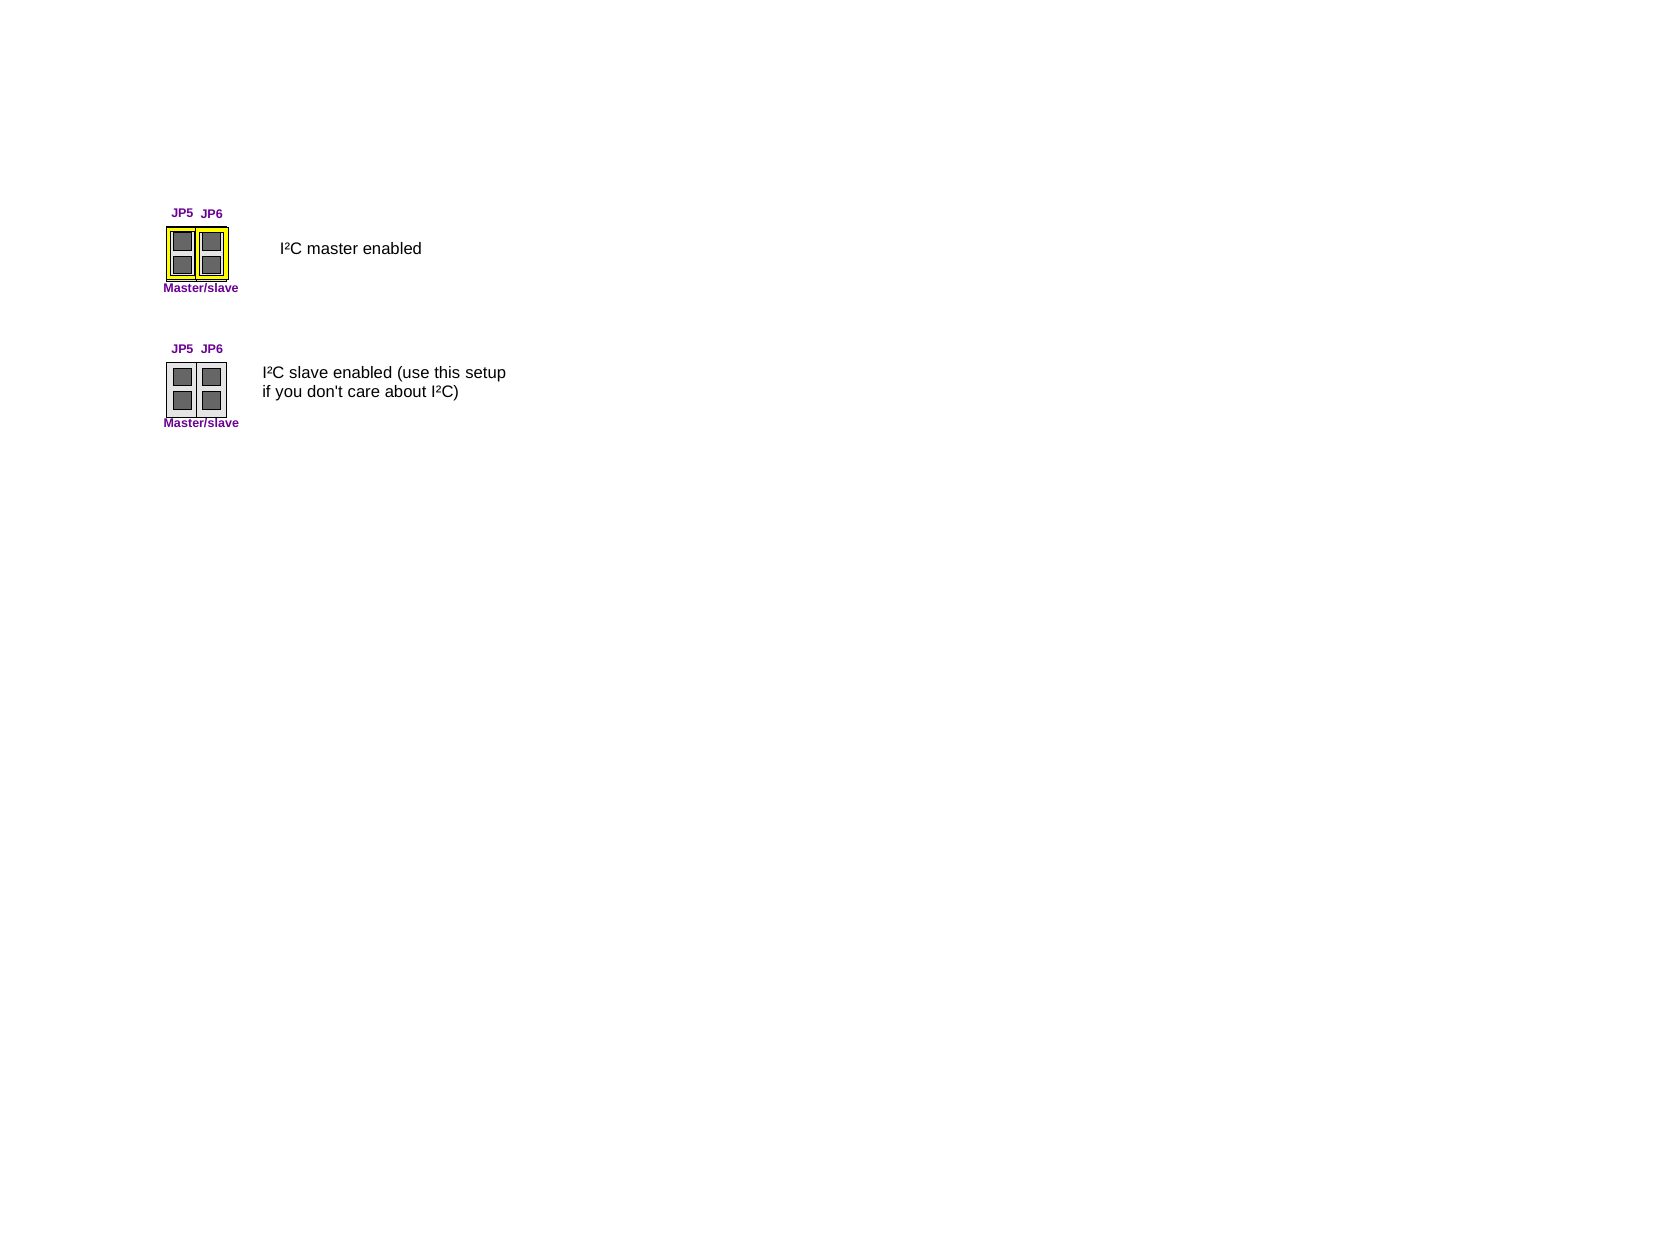

JP5
JP6
I²C master enabled
Master/slave
JP5
JP6
I²C slave enabled (use this setup
if you don't care about I²C)
Master/slave